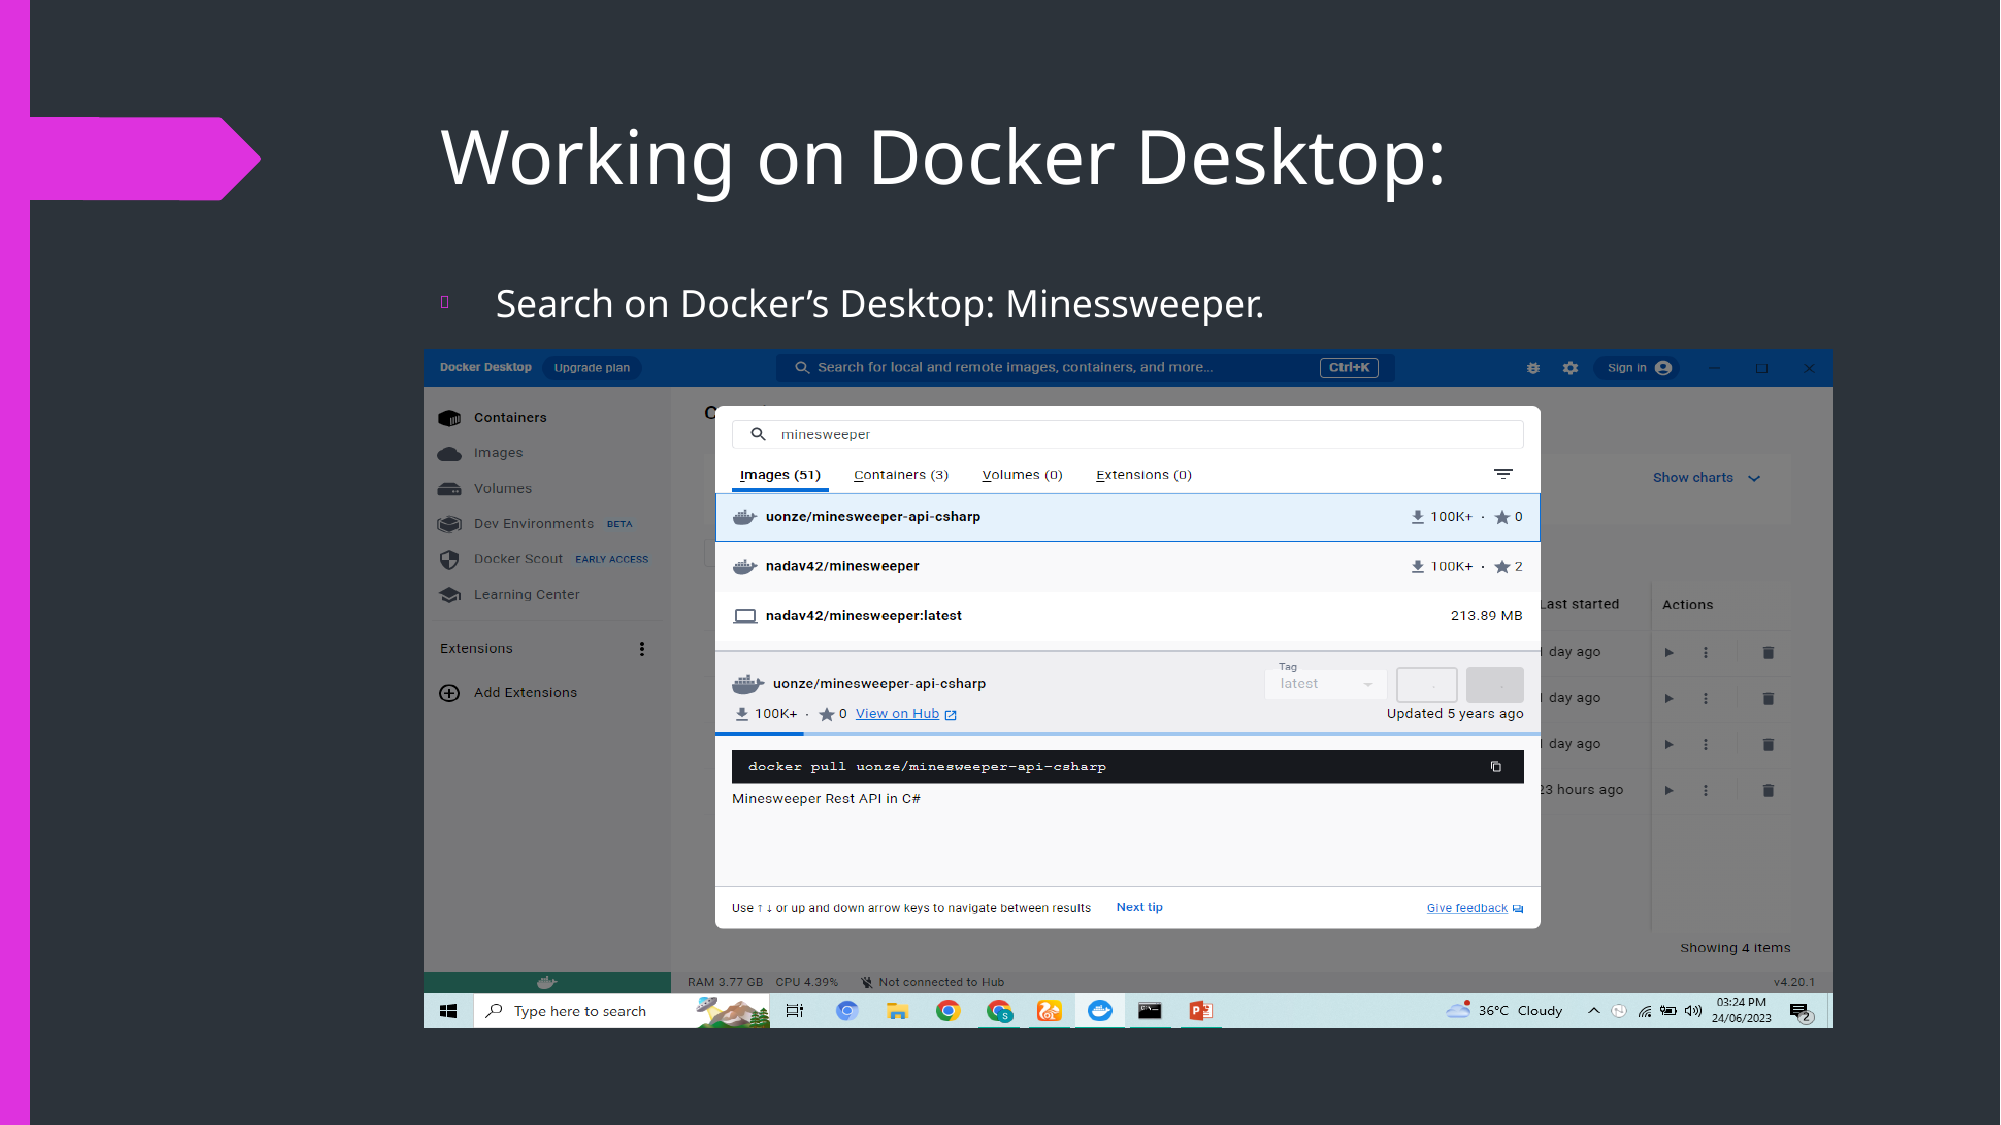

# Working on Docker Desktop:
Search on Docker’s Desktop: Minessweeper.